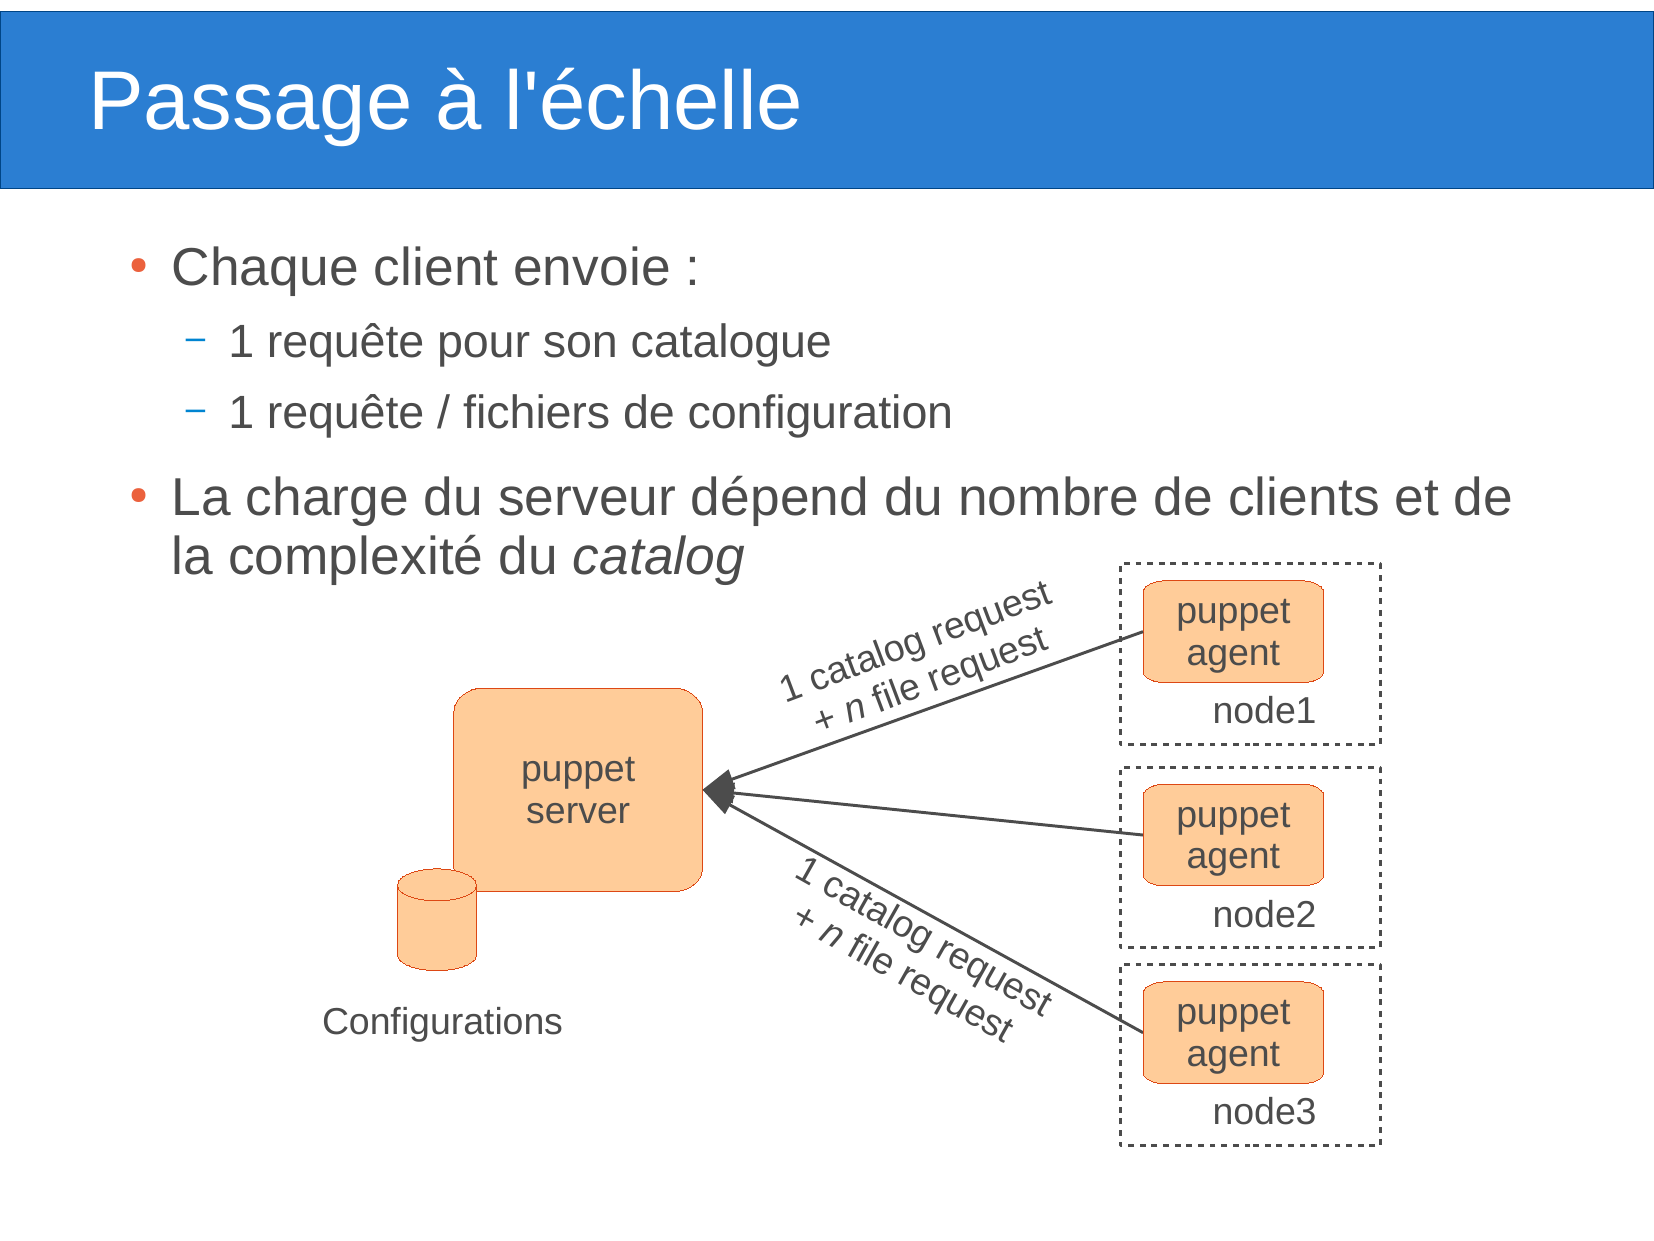

# Passage à l'échelle
Chaque client envoie :
1 requête pour son catalogue
1 requête / fichiers de configuration
La charge du serveur dépend du nombre de clients et de la complexité du catalog
puppet
agent
1 catalog request + n file request
node1
puppet
server
puppet
agent
node2
1 catalog request + n file request
puppet
agent
Configurations
node3